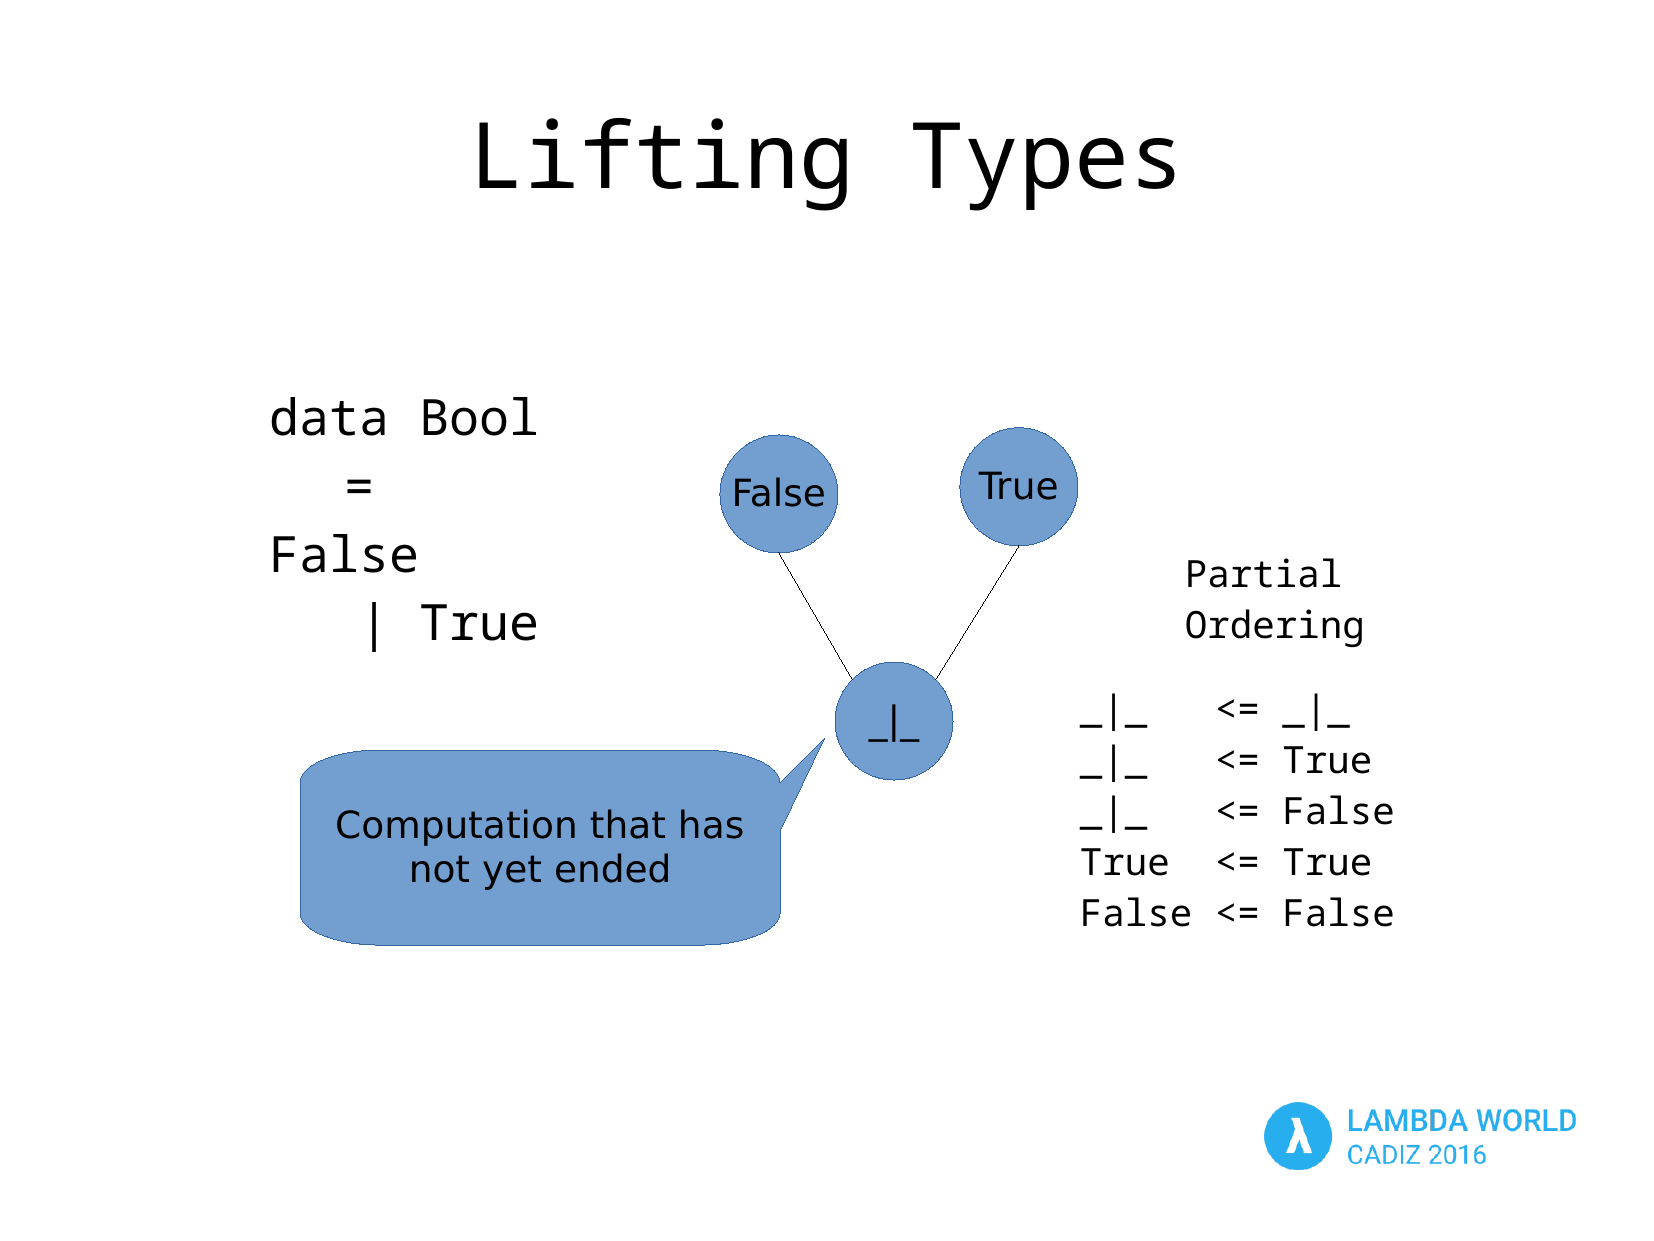

# Lifting Types
data Bool
	= False
 | True
True
False
Partial Ordering
_|_
_|_ <= _|_
_|_ <= True
_|_ <= False
True <= True
False <= False
Computation that has
not yet ended